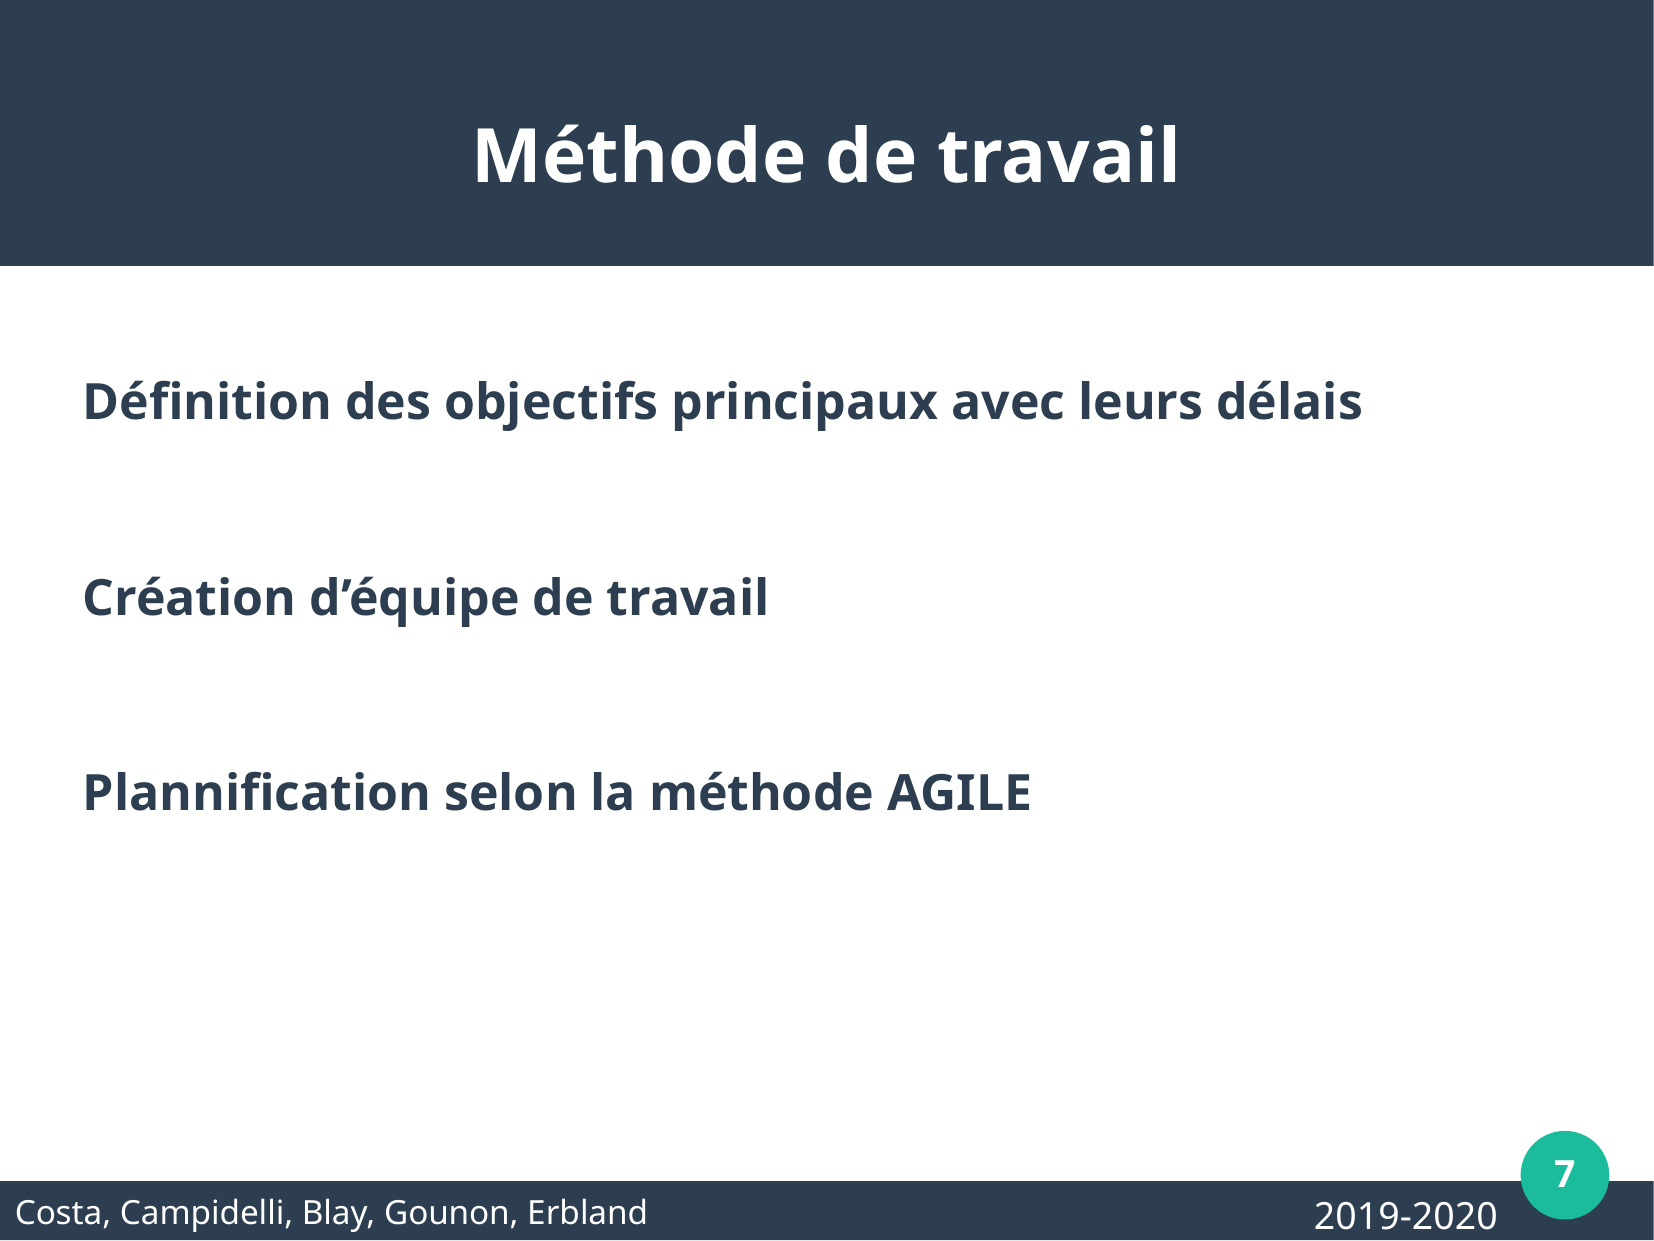

# Méthode de travail
Définition des objectifs principaux avec leurs délais
Création d’équipe de travail
Plannification selon la méthode AGILE
Costa, Campidelli, Blay, Gounon, Erbland
2019-2020